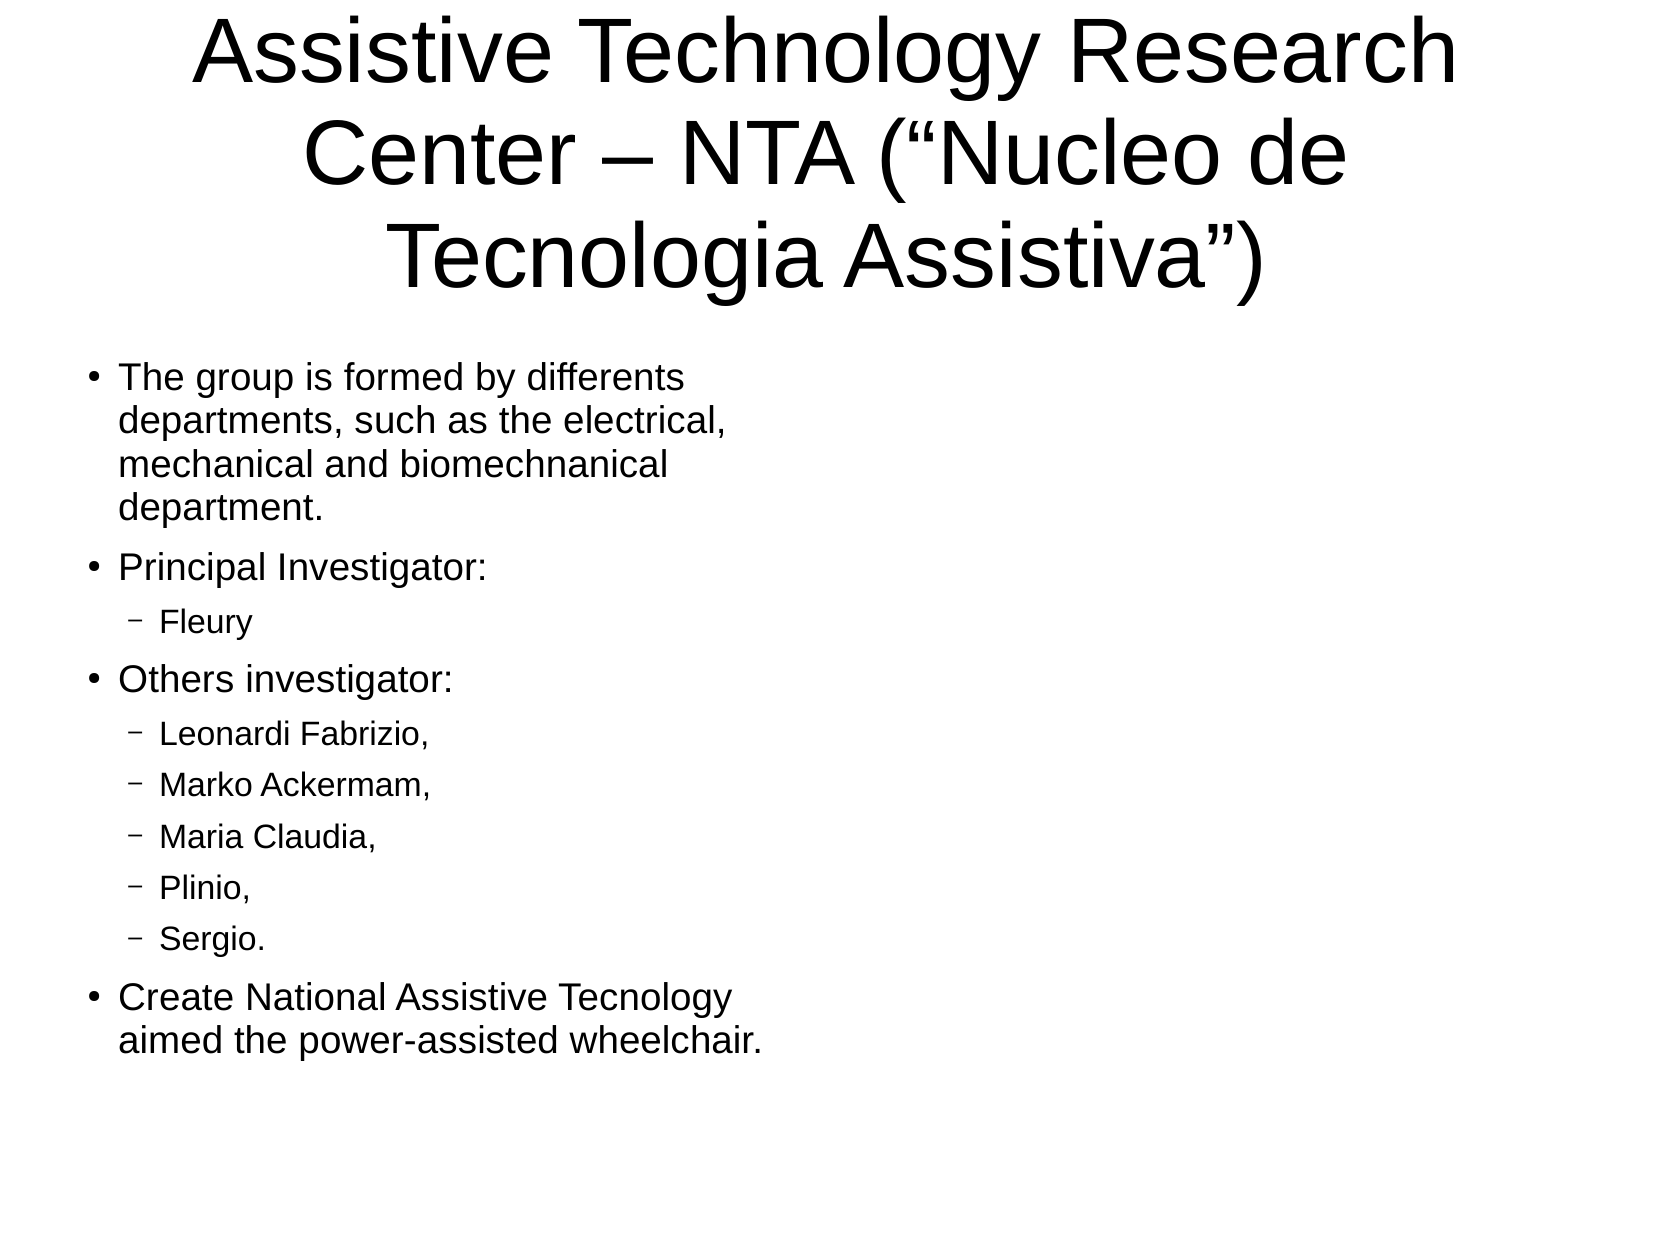

# Assistive Technology Research Center – NTA (“Nucleo de Tecnologia Assistiva”)
The group is formed by differents departments, such as the electrical, mechanical and biomechnanical department.
Principal Investigator:
Fleury
Others investigator:
Leonardi Fabrizio,
Marko Ackermam,
Maria Claudia,
Plinio,
Sergio.
Create National Assistive Tecnology aimed the power-assisted wheelchair.